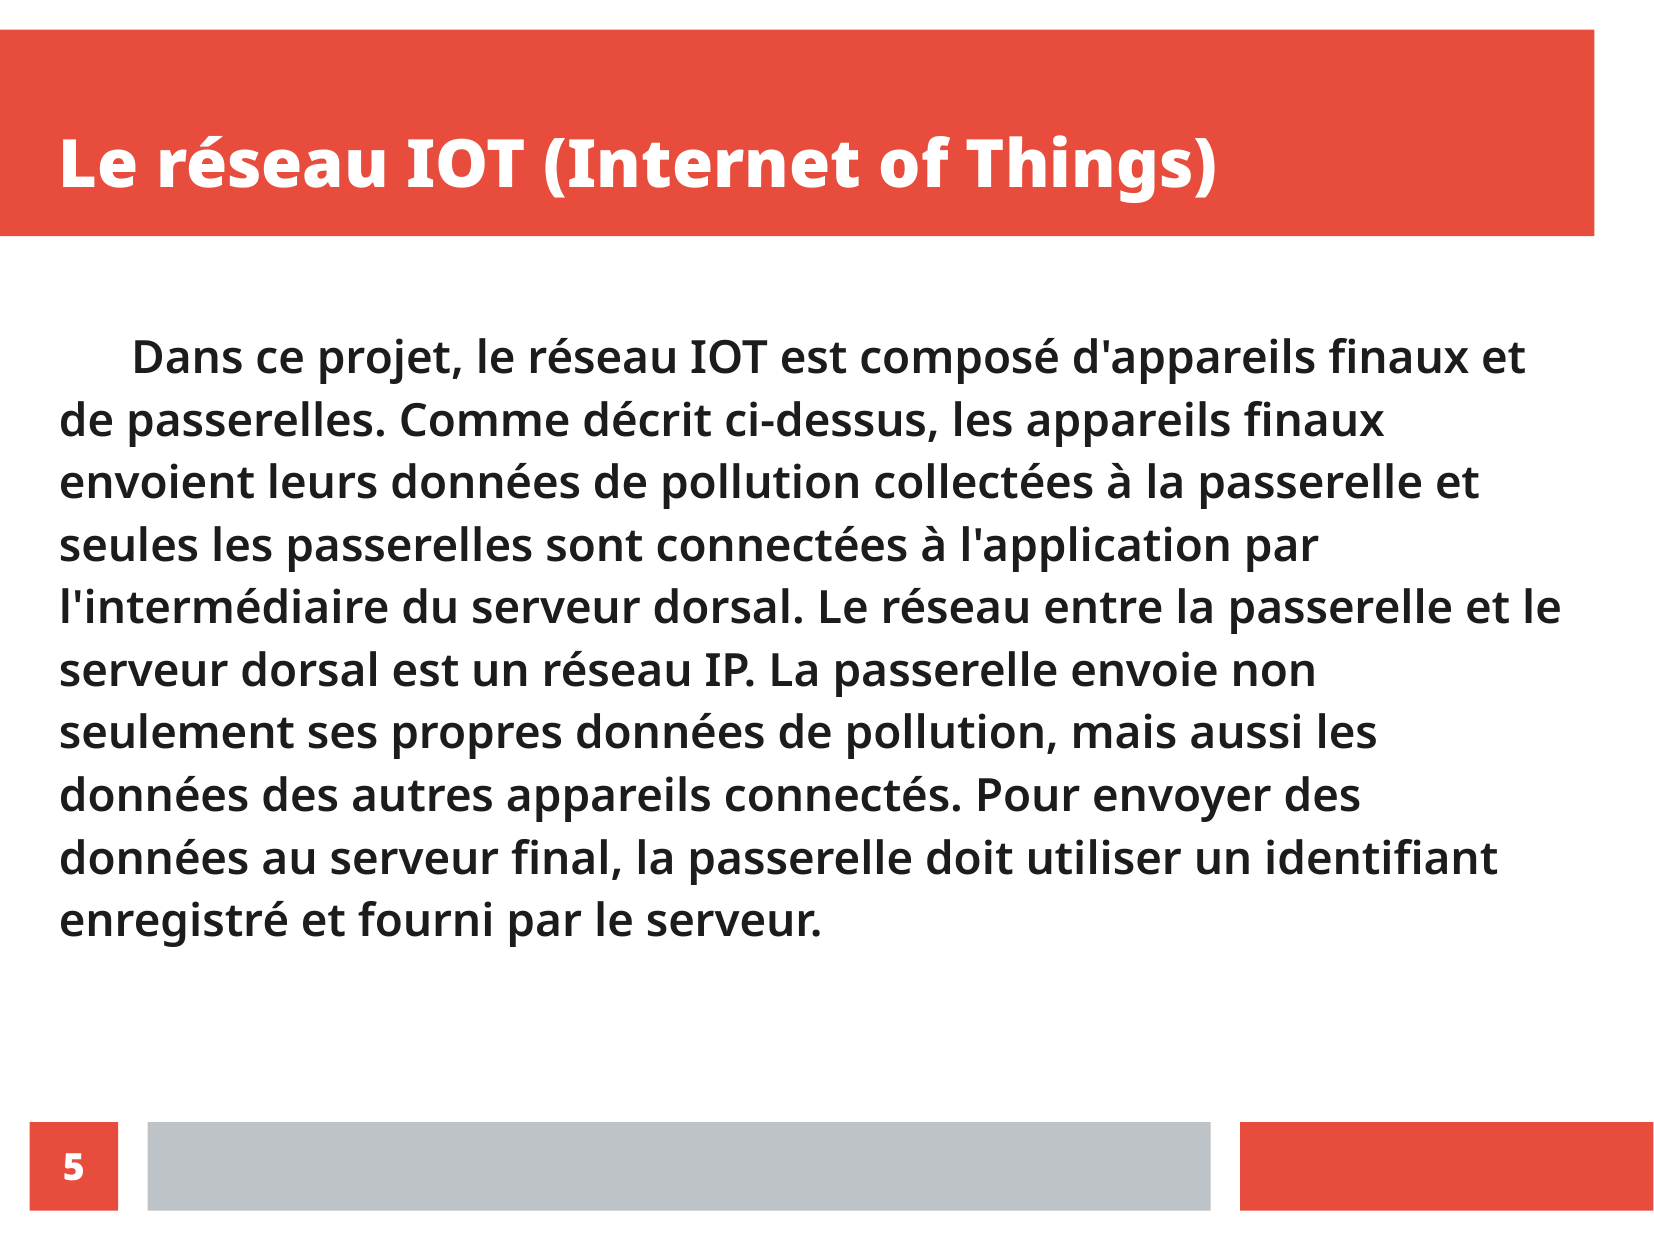

# Le réseau IOT (Internet of Things)
 Dans ce projet, le réseau IOT est composé d'appareils finaux et de passerelles. Comme décrit ci-dessus, les appareils finaux envoient leurs données de pollution collectées à la passerelle et seules les passerelles sont connectées à l'application par l'intermédiaire du serveur dorsal. Le réseau entre la passerelle et le serveur dorsal est un réseau IP. La passerelle envoie non seulement ses propres données de pollution, mais aussi les données des autres appareils connectés. Pour envoyer des données au serveur final, la passerelle doit utiliser un identifiant enregistré et fourni par le serveur.
5